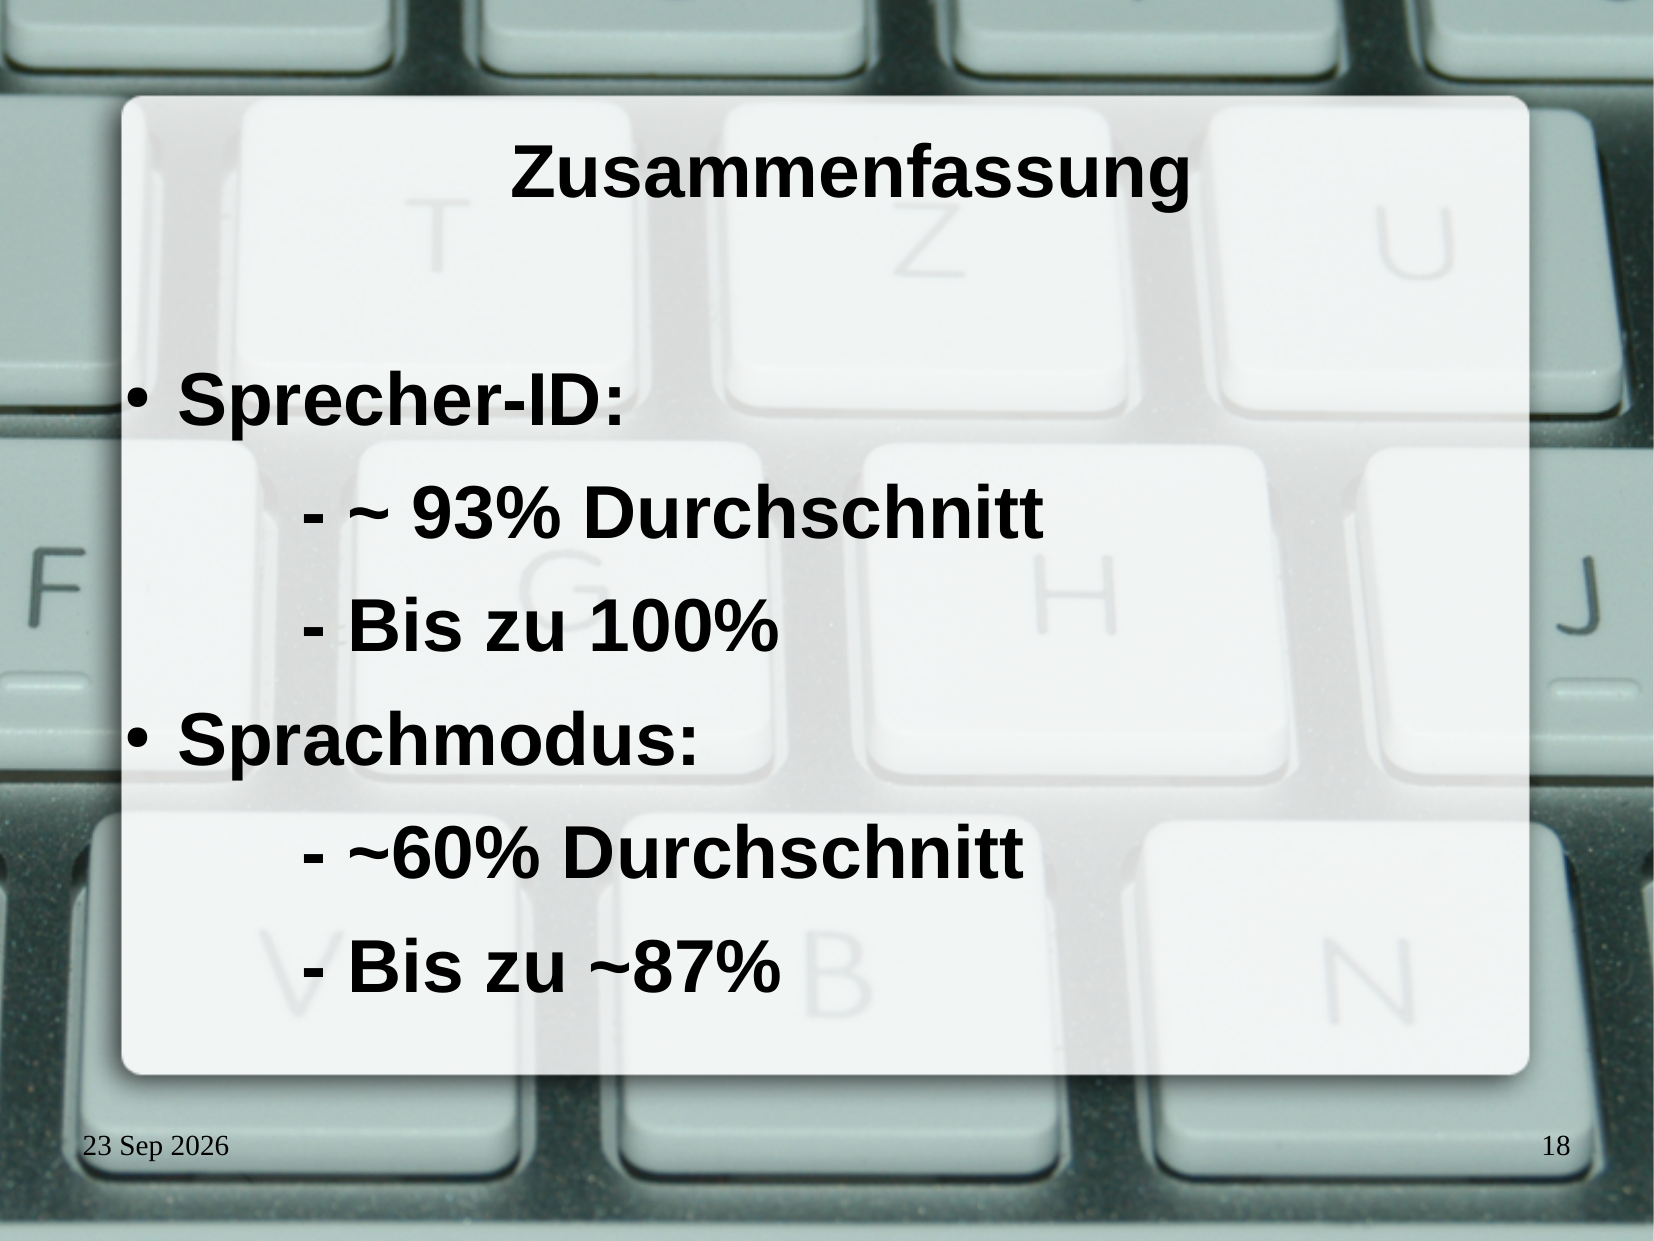

#
 Zusammenfassung
Sprecher-ID:
 - ~ 93% Durchschnitt
 - Bis zu 100%
Sprachmodus:
 - ~60% Durchschnitt
 - Bis zu ~87%
18